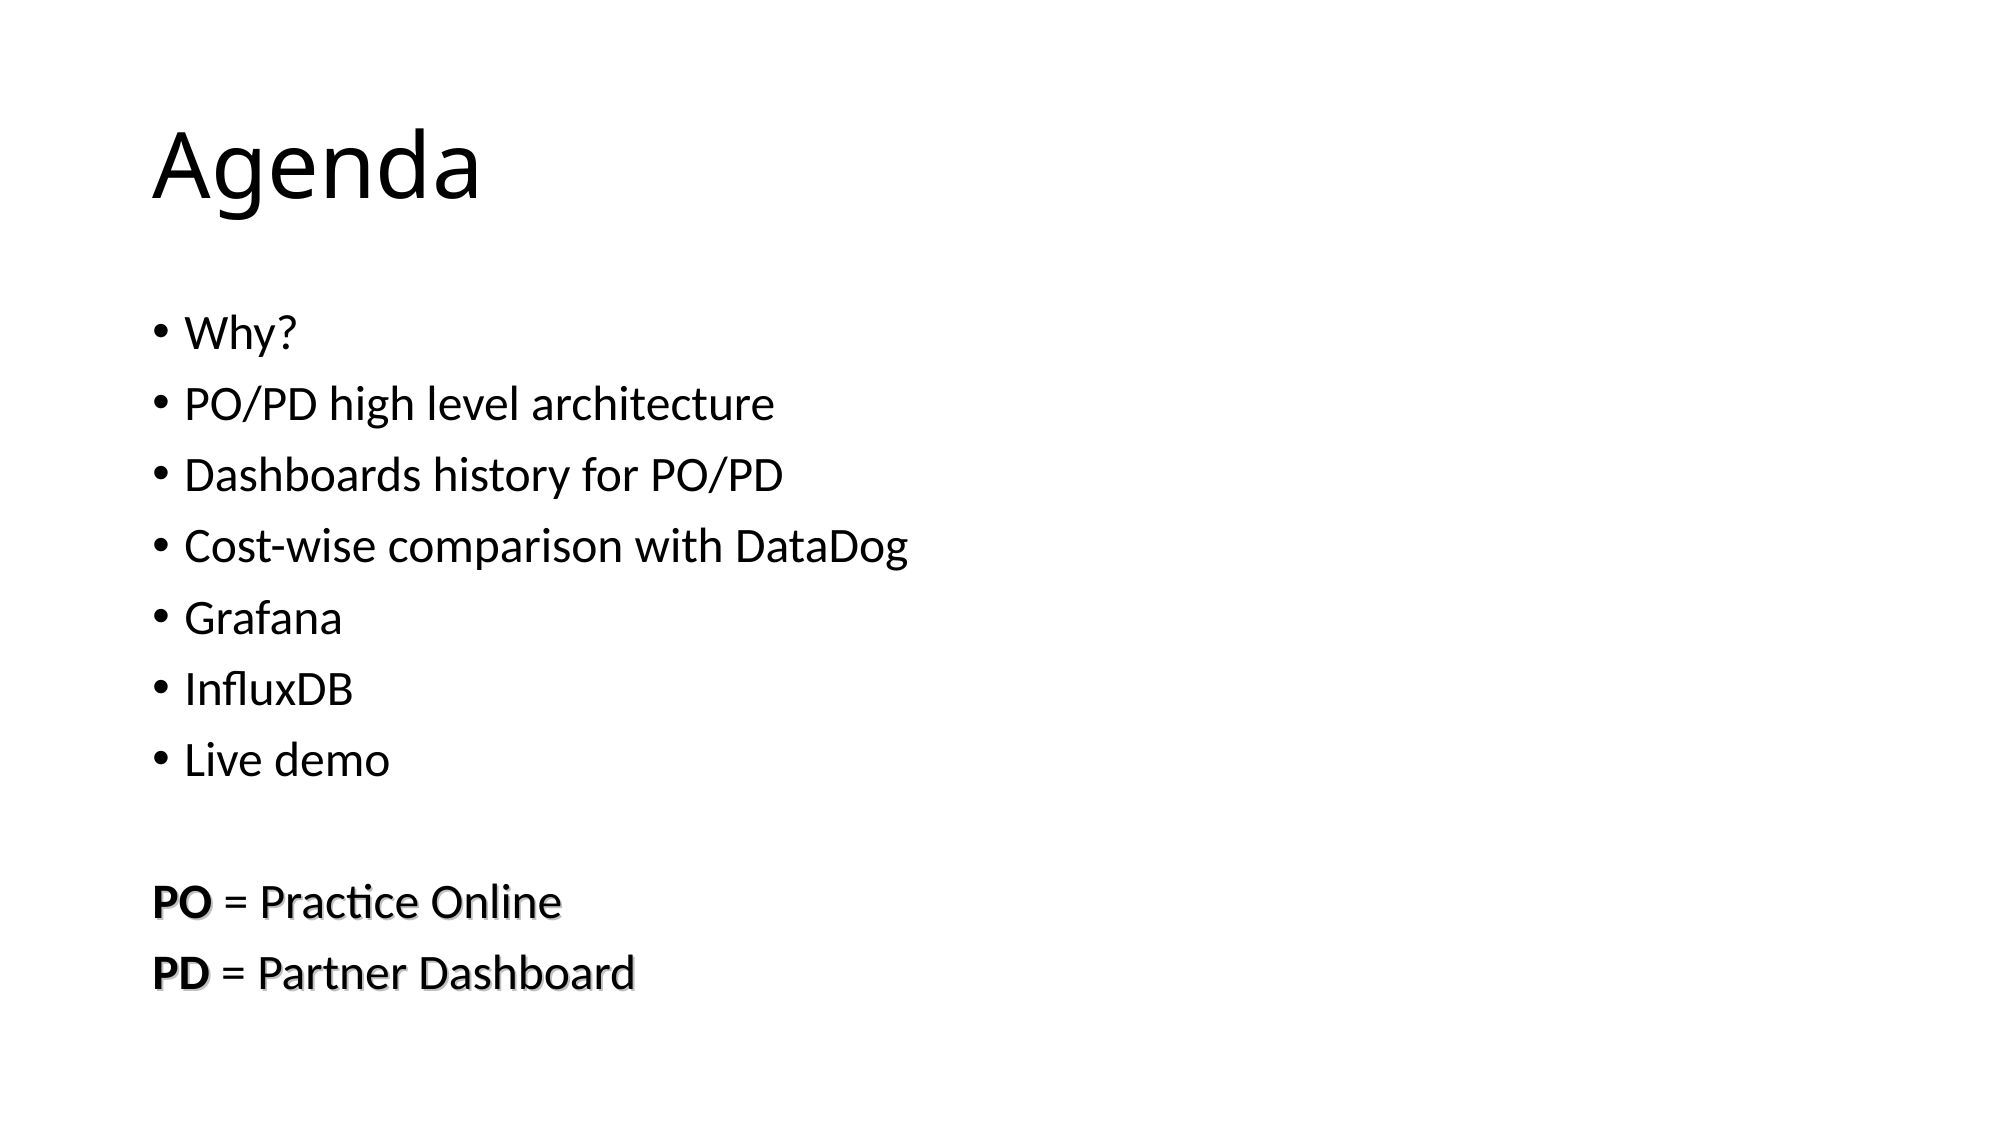

# Agenda
Why?
PO/PD high level architecture
Dashboards history for PO/PD
Cost-wise comparison with DataDog
Grafana
InfluxDB
Live demo
PO = Practice Online
PD = Partner Dashboard